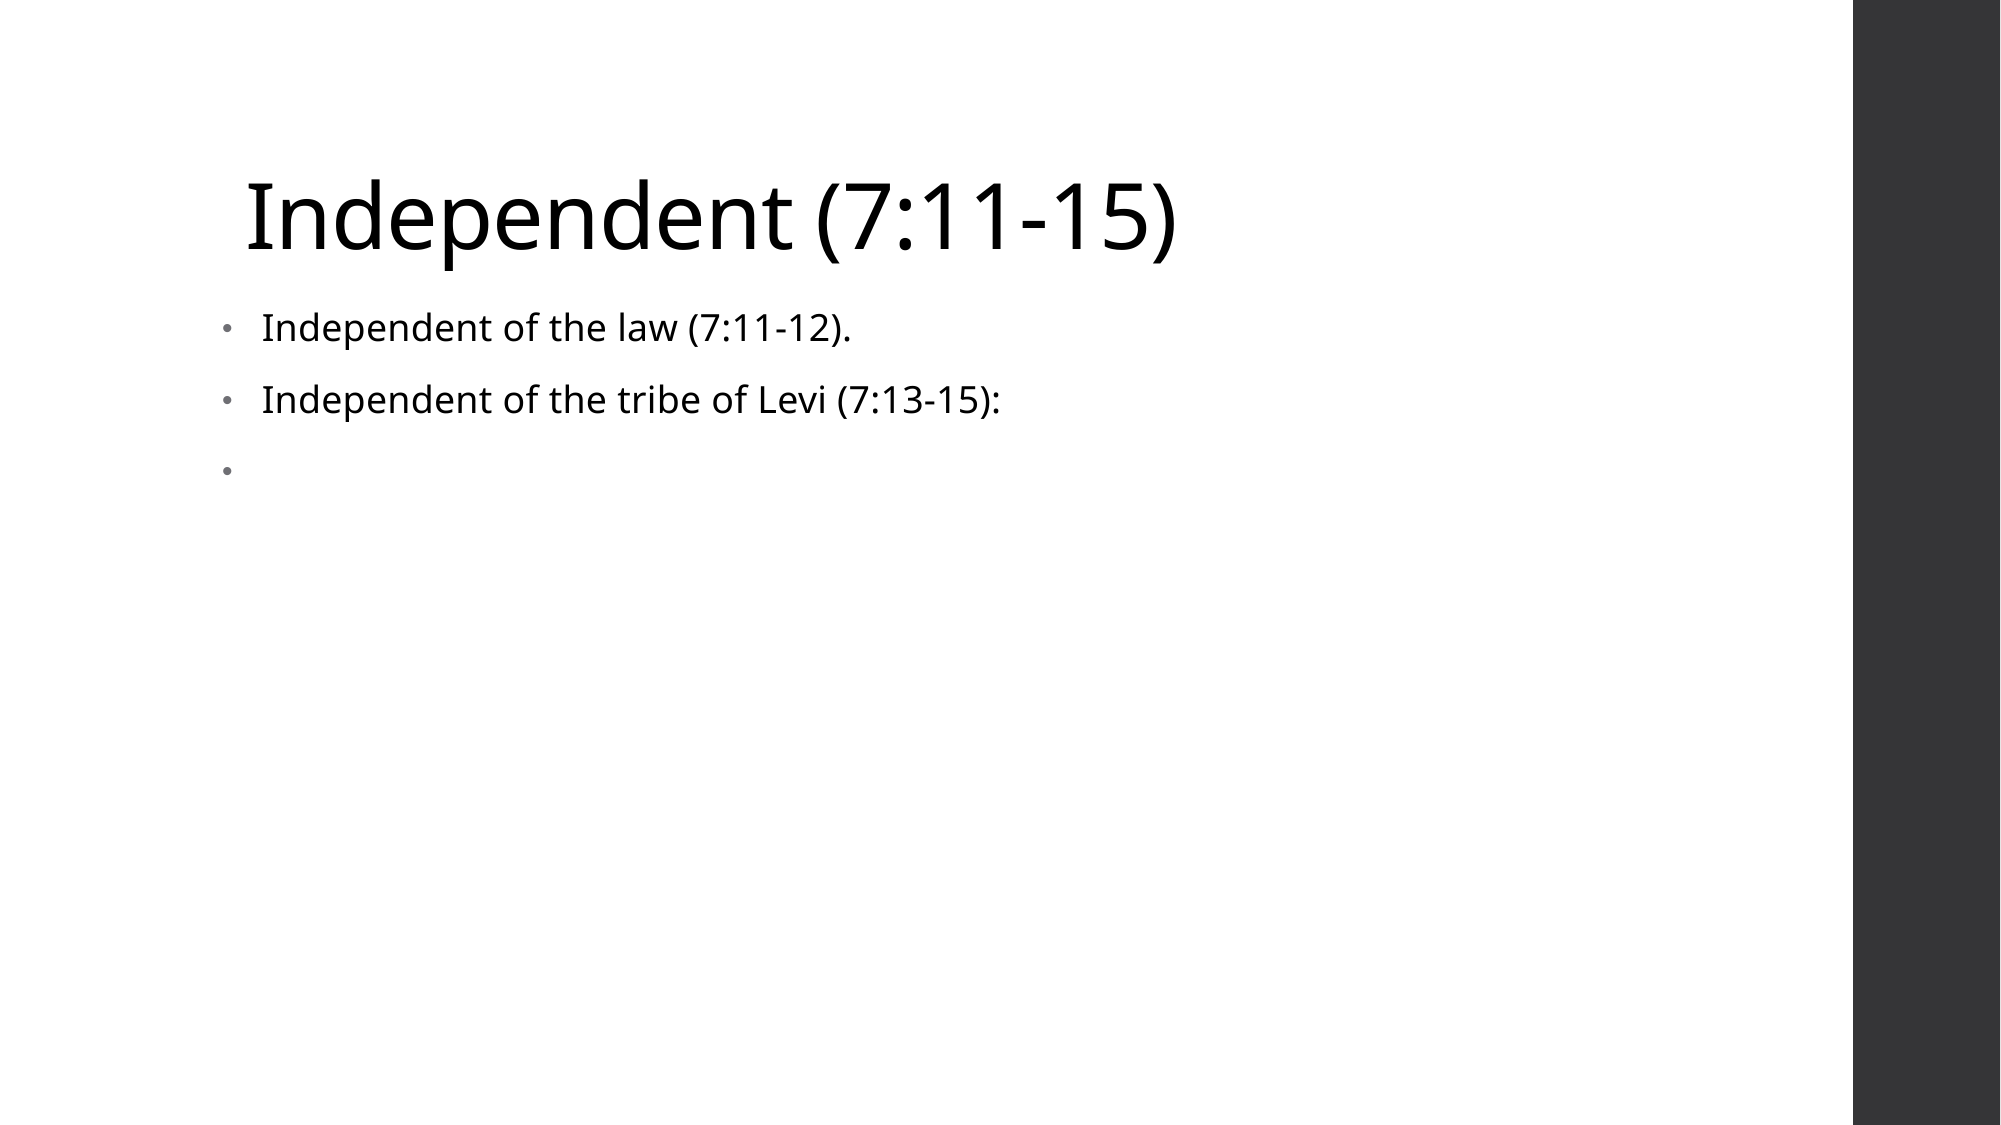

# Independent (7:11-15)
 Independent of the law (7:11-12).
 Independent of the tribe of Levi (7:13-15):